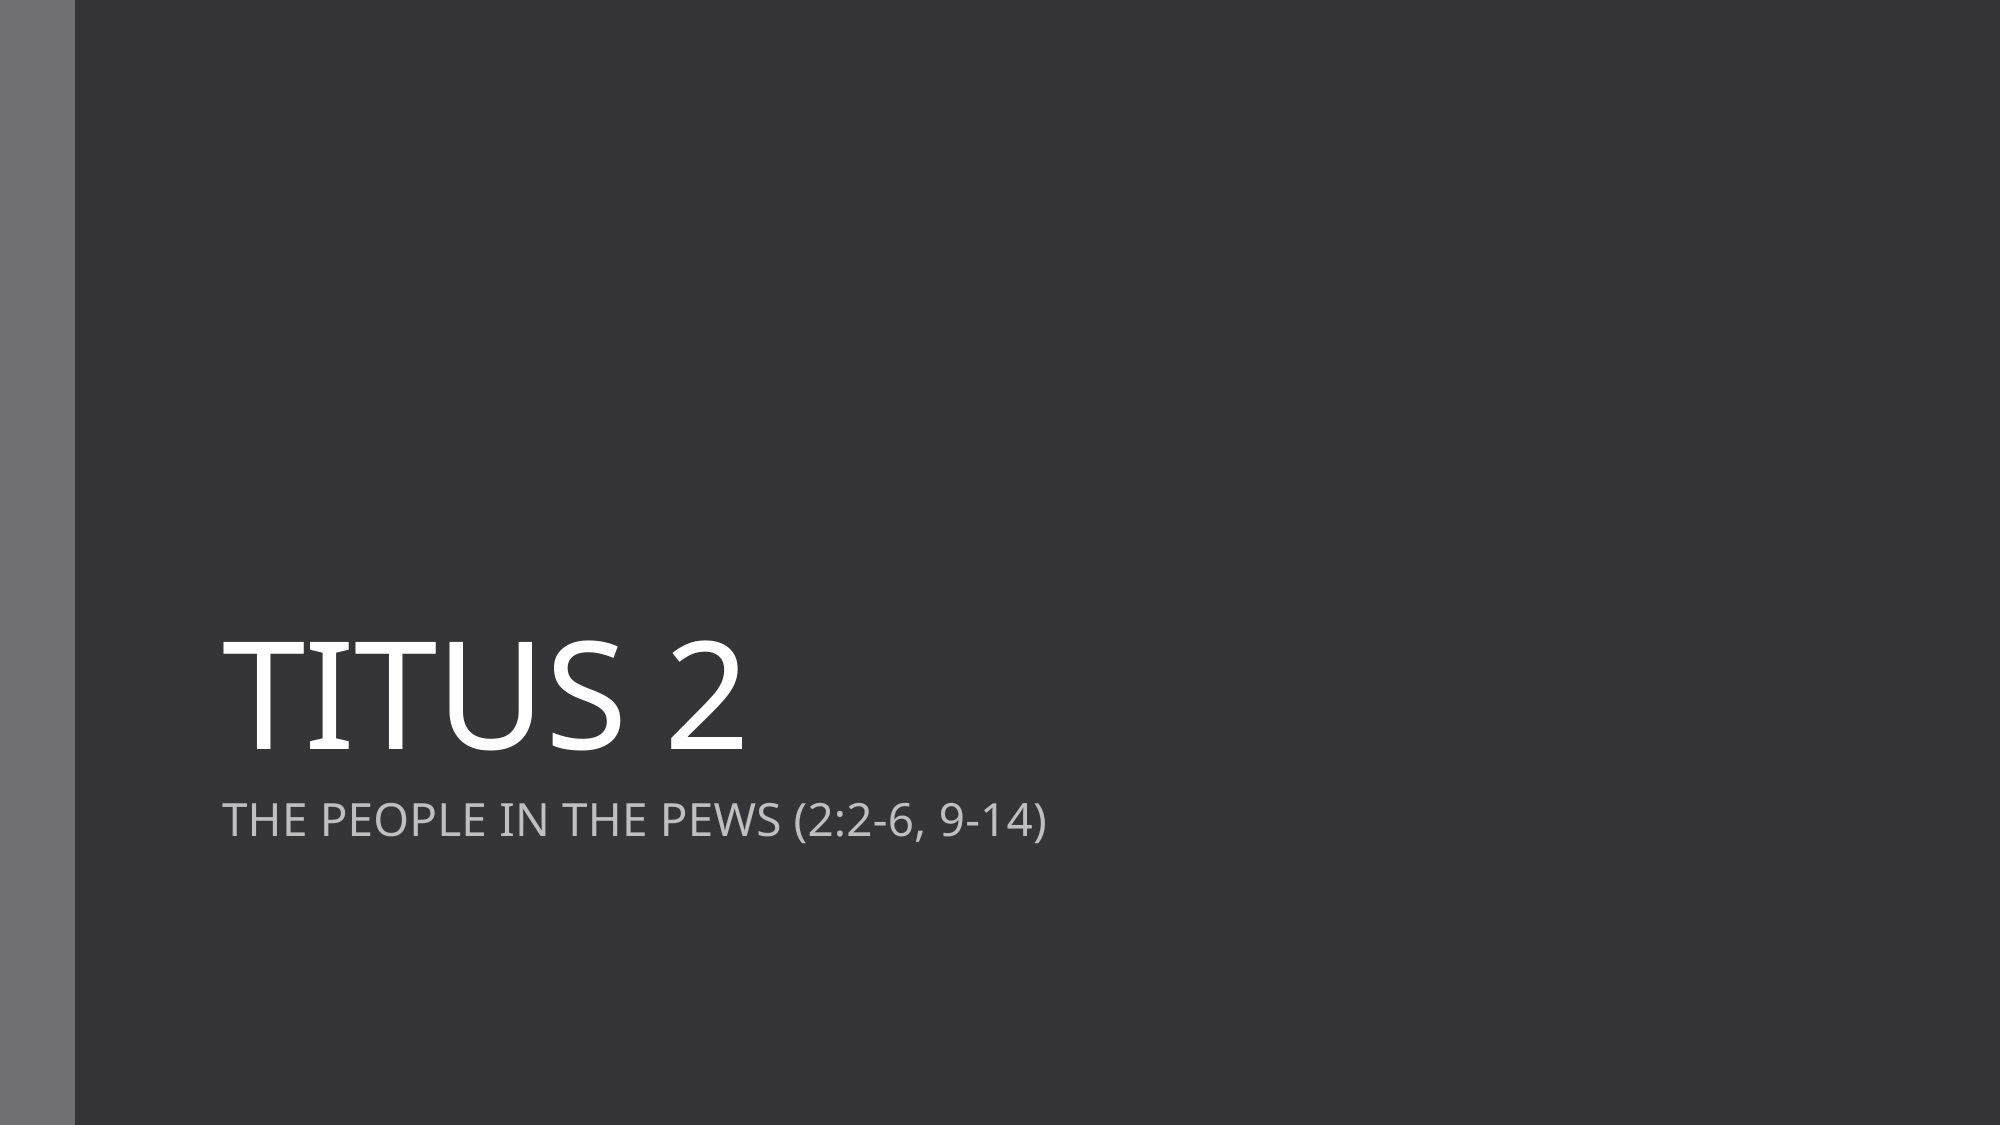

# TITUS 2
THE PEOPLE IN THE PEWS (2:2-6, 9-14)